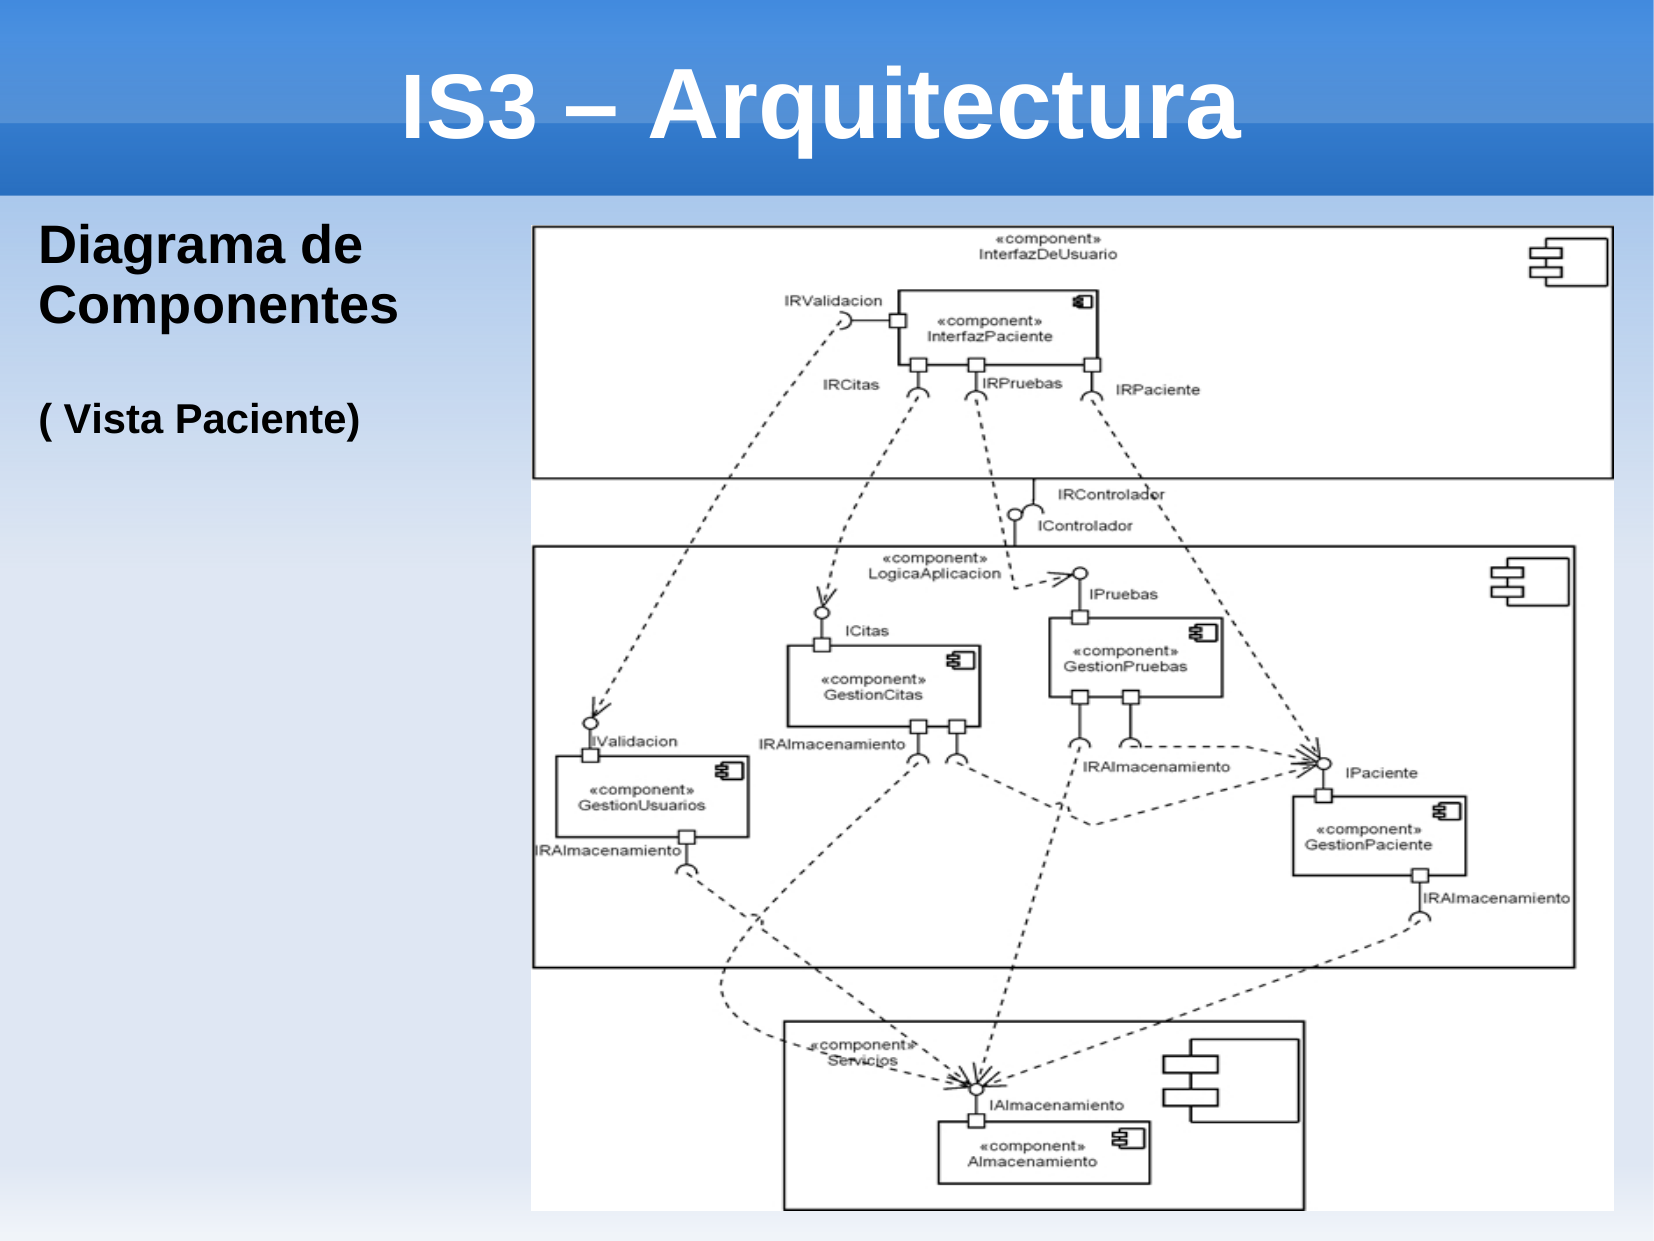

# IS3 – Arquitectura
Diagrama de
Componentes
( Vista Paciente)